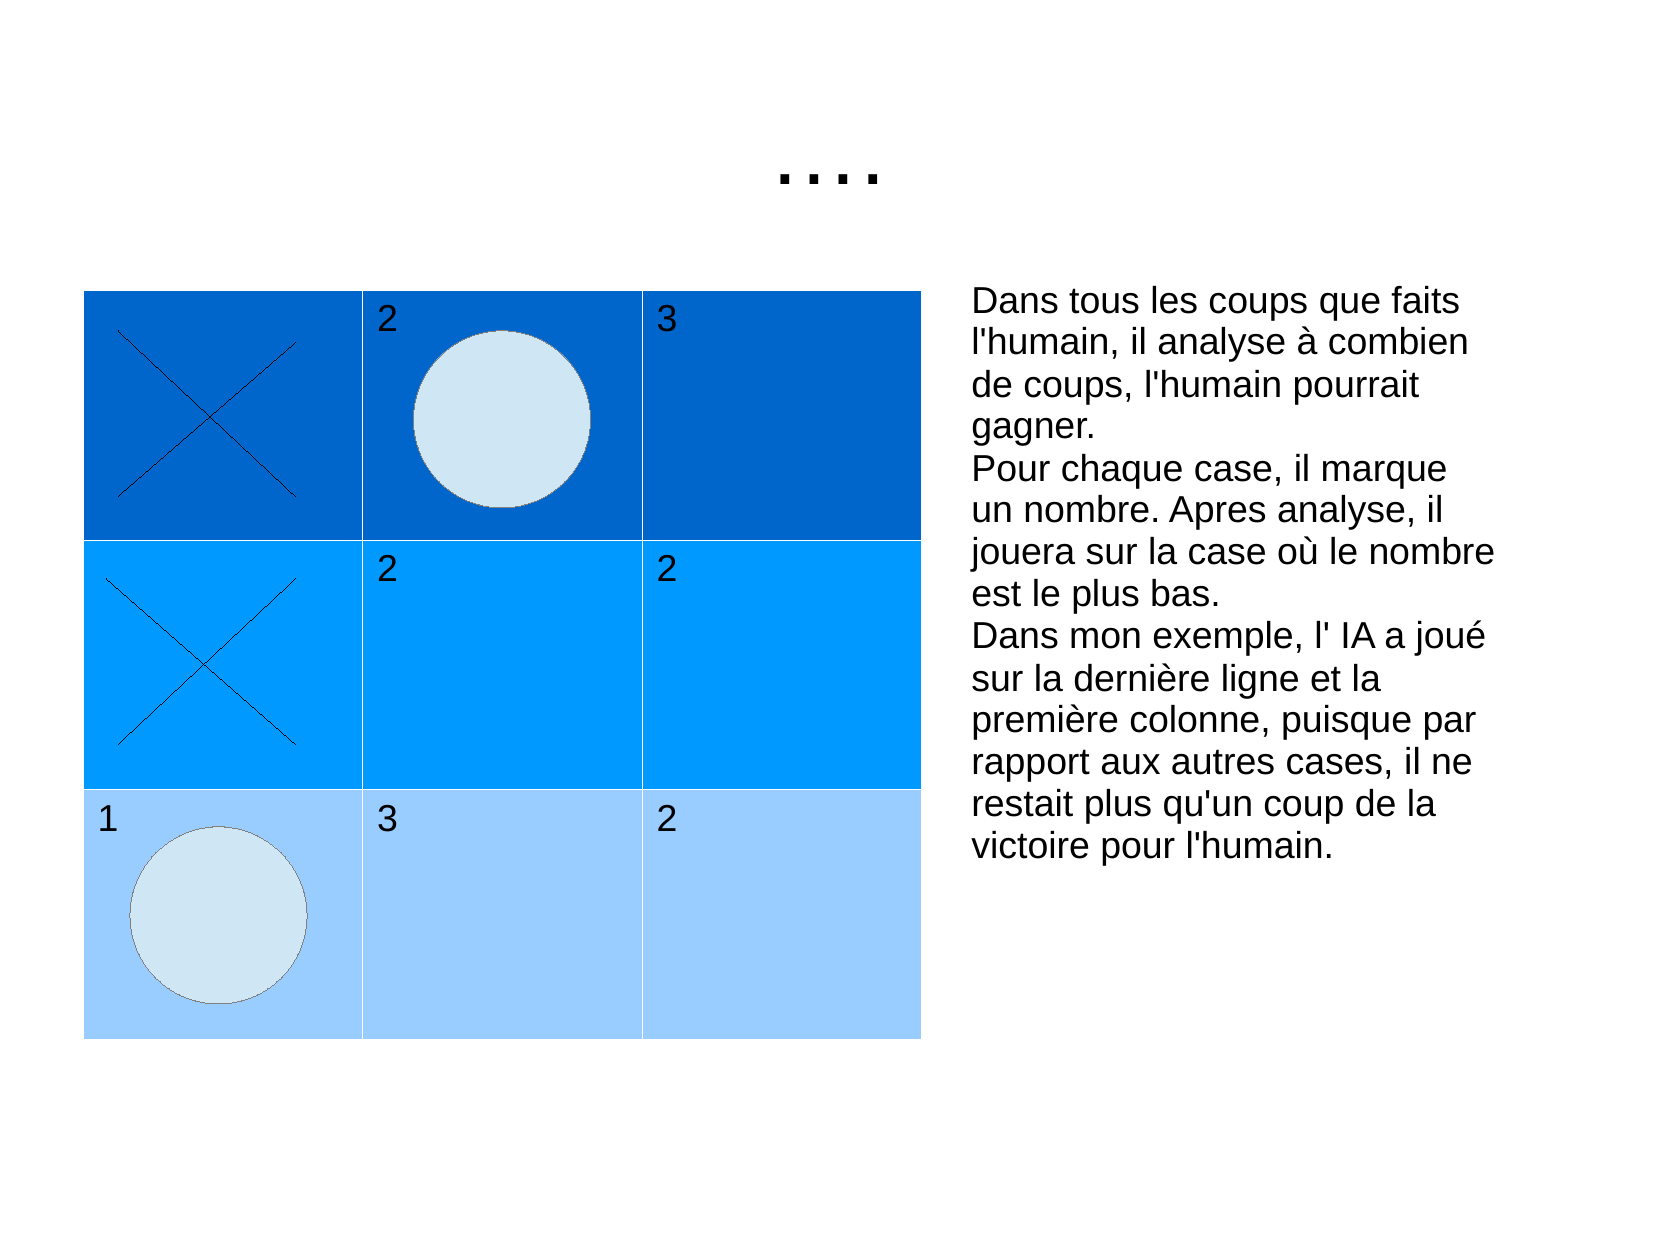

# ….
Dans tous les coups que faits l'humain, il analyse à combien de coups, l'humain pourrait gagner.
Pour chaque case, il marque un nombre. Apres analyse, il jouera sur la case où le nombre est le plus bas.
Dans mon exemple, l' IA a joué sur la dernière ligne et la première colonne, puisque par rapport aux autres cases, il ne restait plus qu'un coup de la victoire pour l'humain.
| | 2 | 3 |
| --- | --- | --- |
| | 2 | 2 |
| 1 | 3 | 2 |